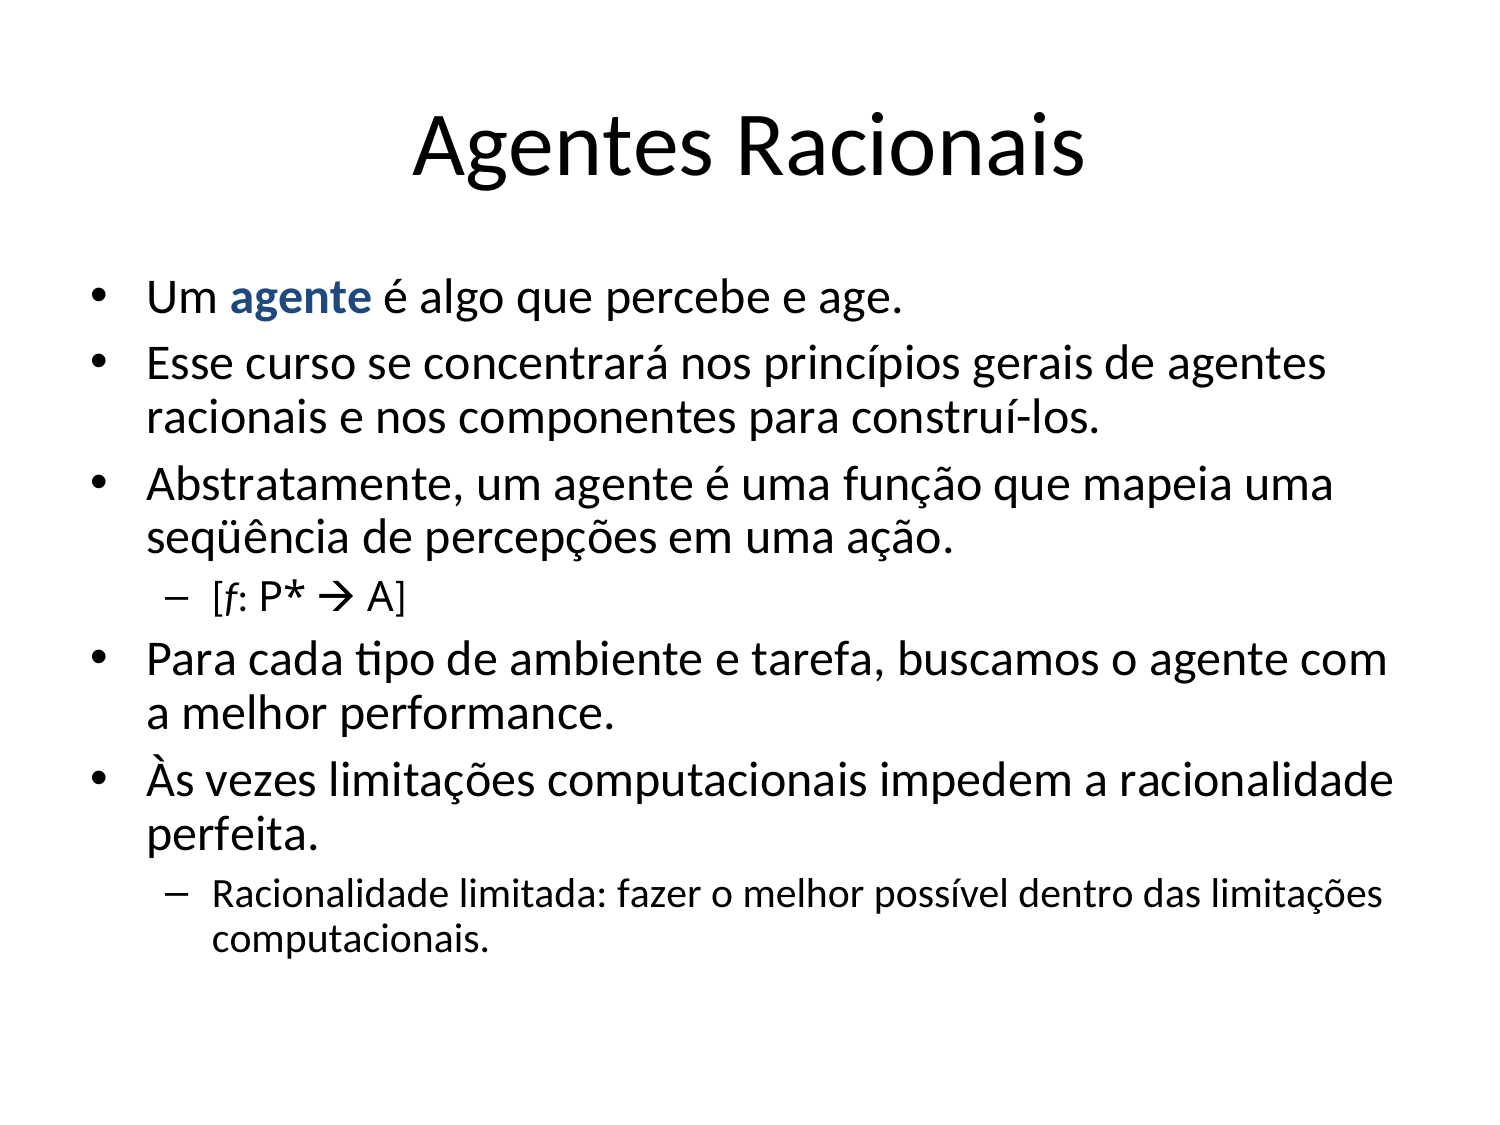

# Agentes Racionais
Um agente é algo que percebe e age.
Esse curso se concentrará nos princípios gerais de agentes racionais e nos componentes para construí-los.
Abstratamente, um agente é uma função que mapeia uma seqüência de percepções em uma ação.
[f: P*  A]
Para cada tipo de ambiente e tarefa, buscamos o agente com a melhor performance.
Às vezes limitações computacionais impedem a racionalidade perfeita.
Racionalidade limitada: fazer o melhor possível dentro das limitações computacionais.